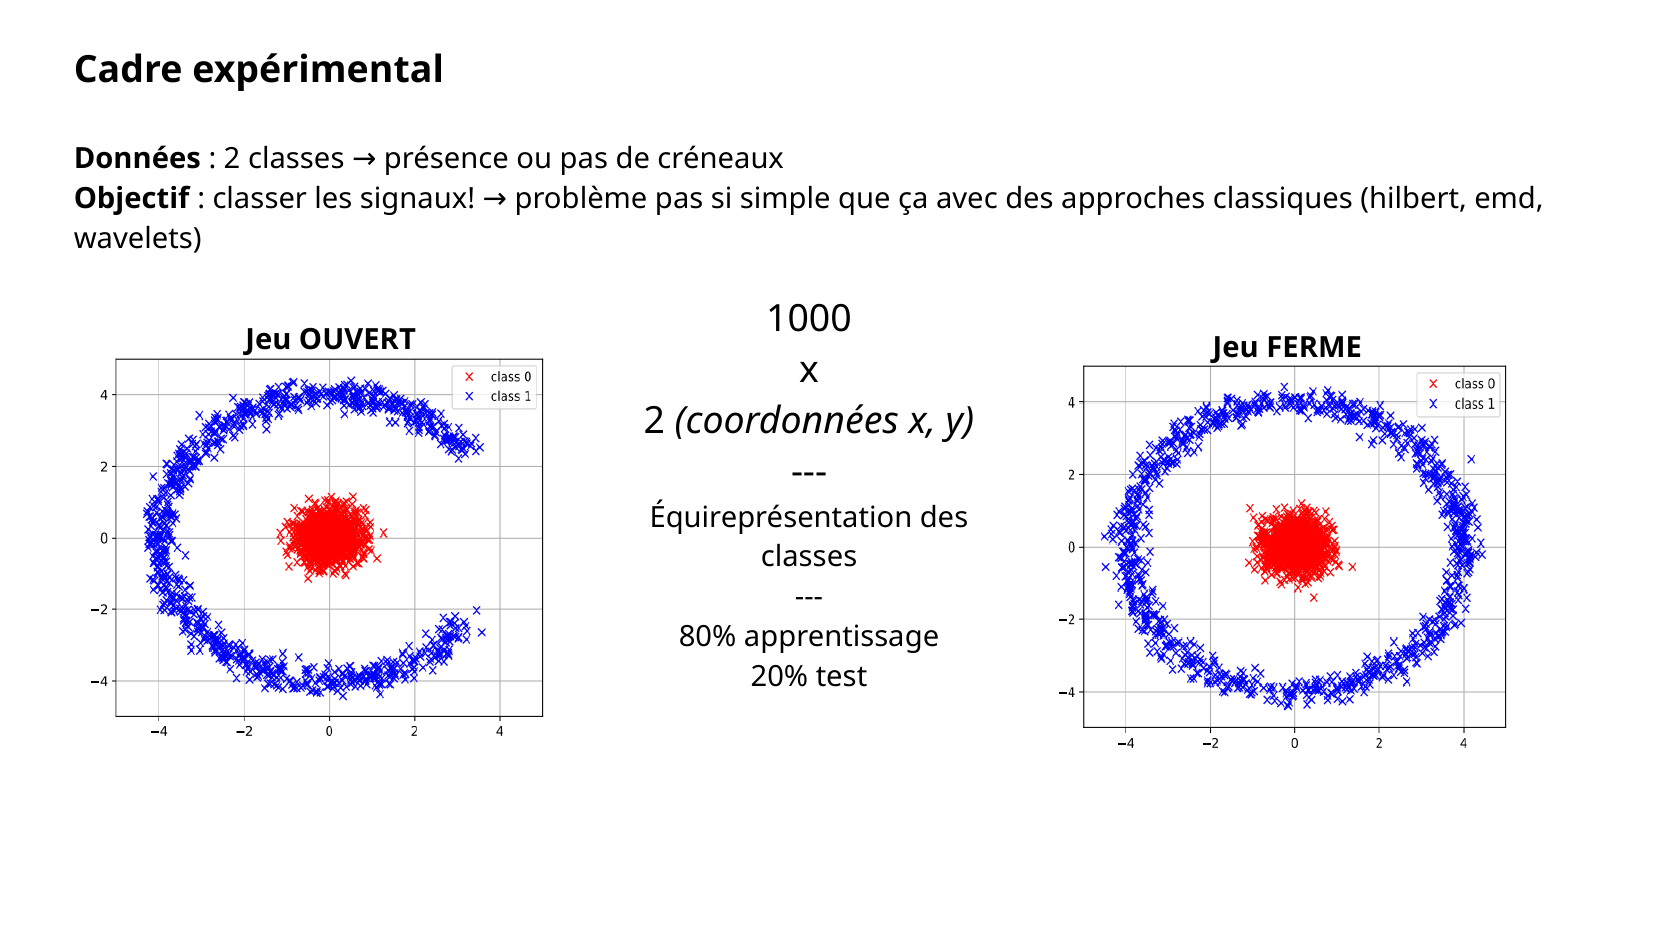

Cadre expérimental
Données : 2 classes → présence ou pas de créneaux
Objectif : classer les signaux! → problème pas si simple que ça avec des approches classiques (hilbert, emd, wavelets)
1000
x
2 (coordonnées x, y)
---
Équireprésentation des classes
---
80% apprentissage
20% test
Jeu OUVERT
Jeu FERME